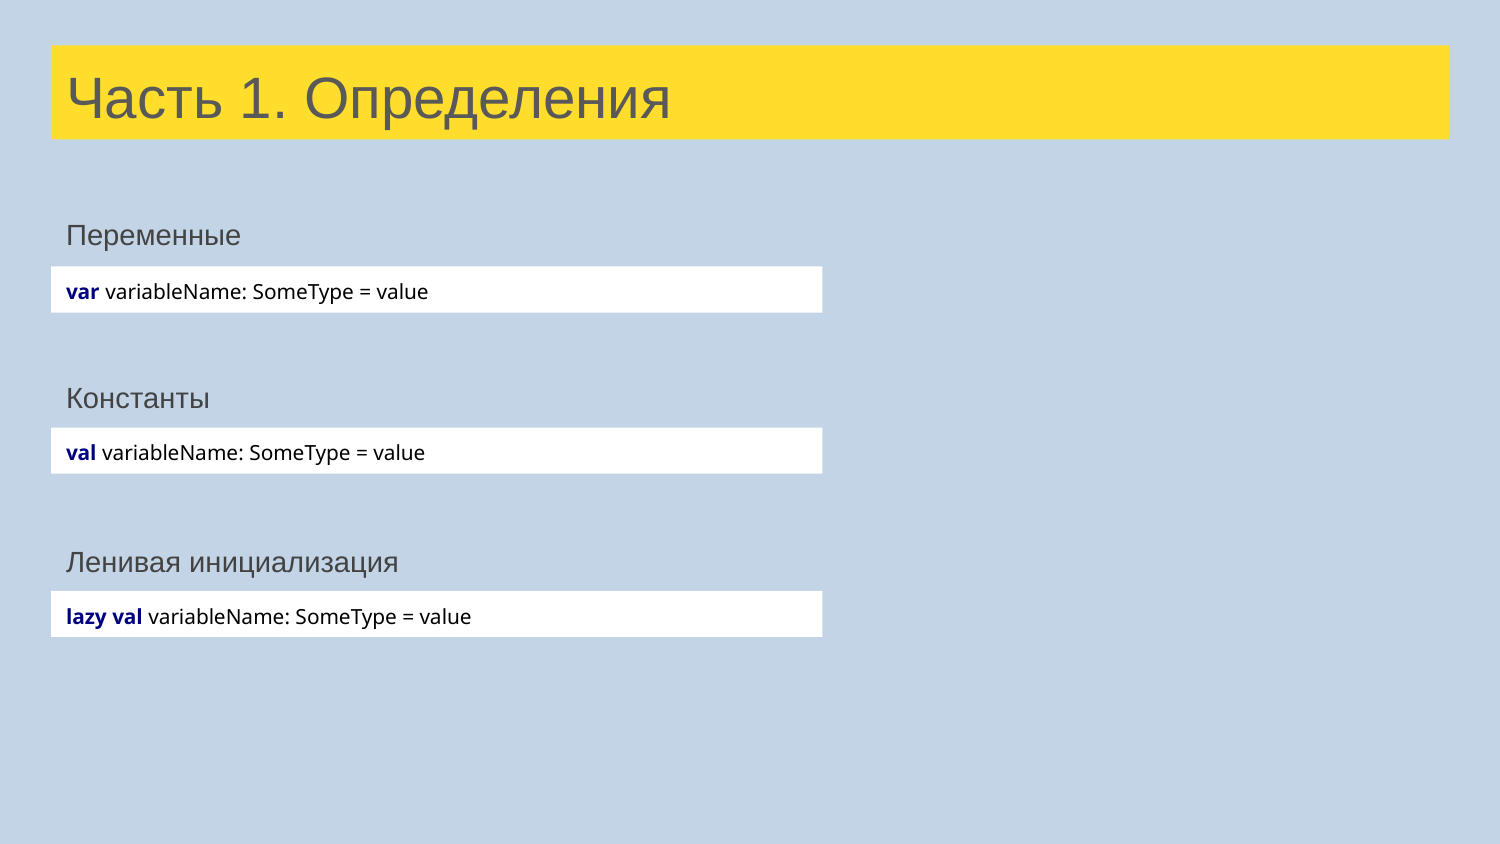

# Часть 1. Определения
Переменные
var variableName: SomeType = value
Константы
val variableName: SomeType = value
Ленивая инициализация
lazy val variableName: SomeType = value